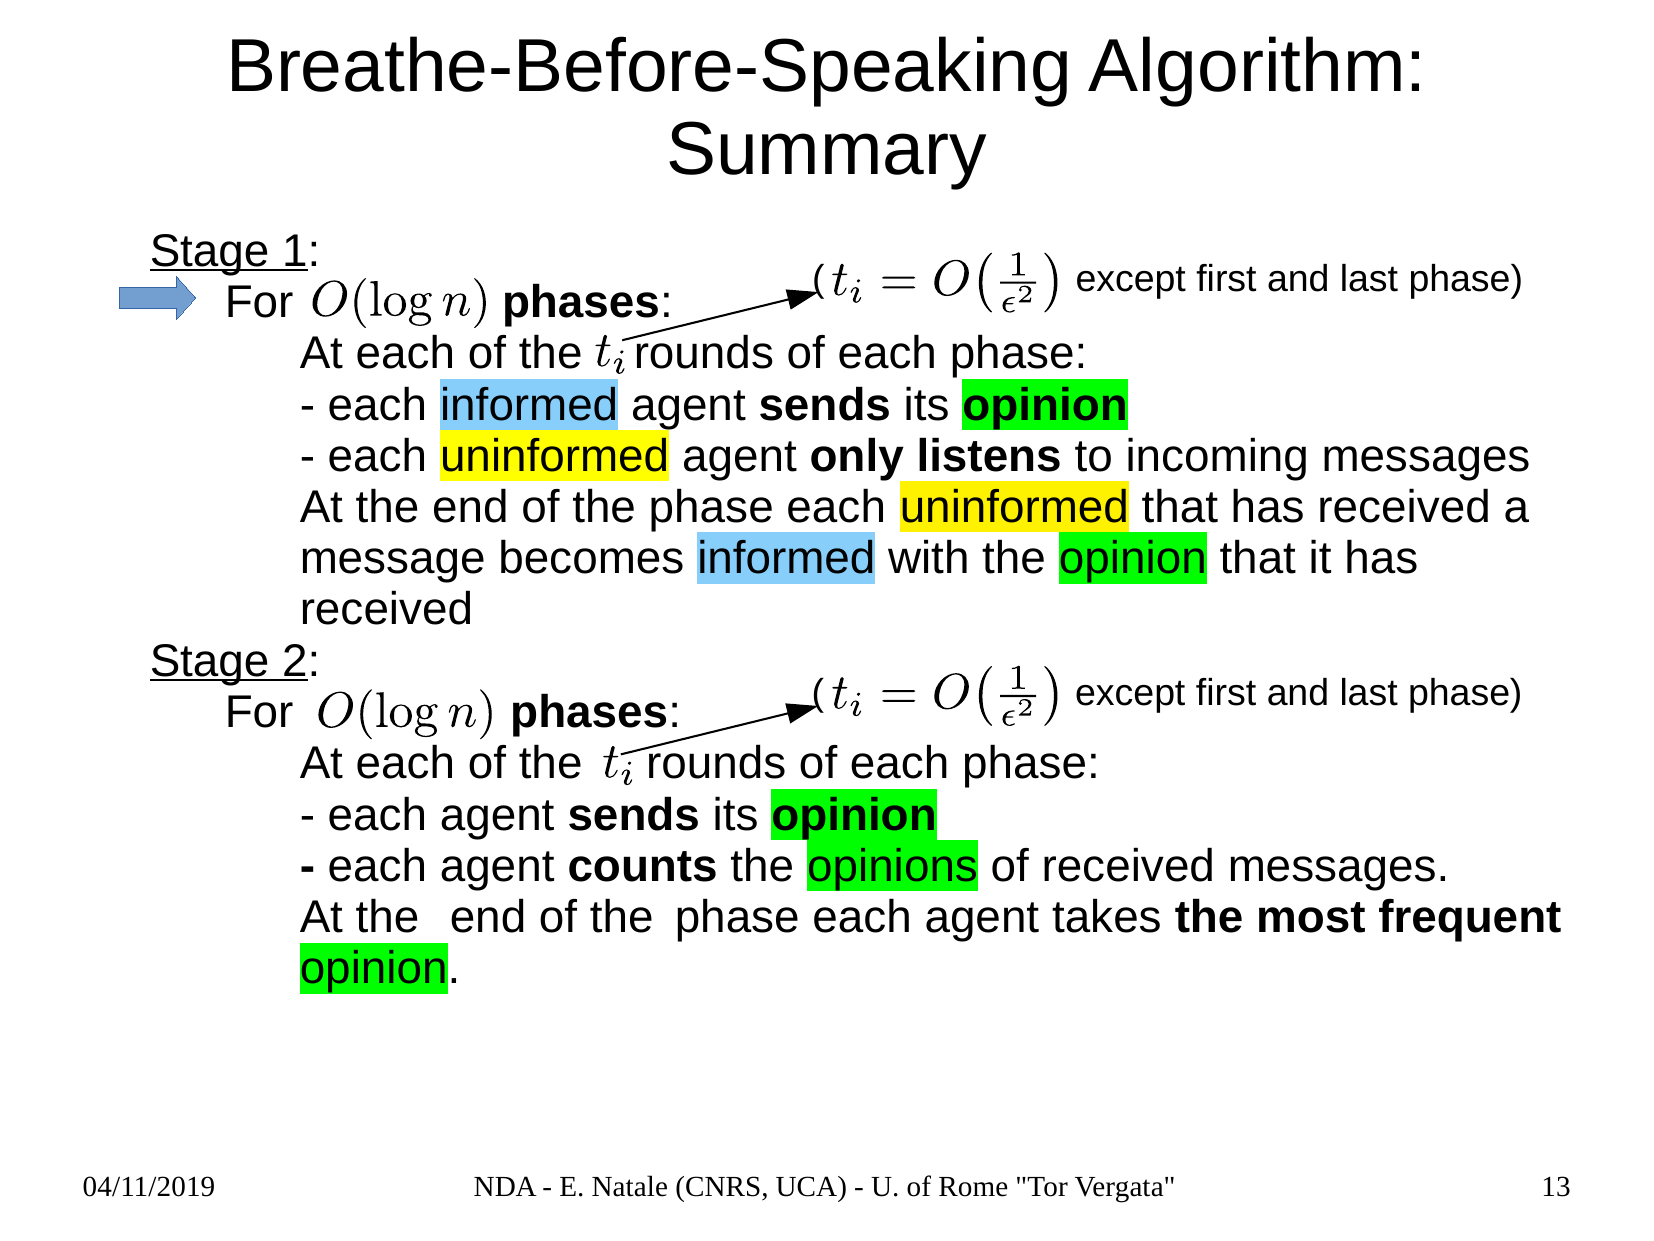

# Breathe-Before-Speaking Algorithm: Summary
Stage 1:
	For		 phases:
		At each of the rounds of each phase:
		- each informed agent sends its opinion
		- each uninformed agent only listens to incoming messages
		At the end of the phase each 	uninformed that has received a 		message becomes informed with the opinion that it has 			received
Stage 2:
	For phases:
		At each of the rounds of each phase:
		- each agent sends its opinion
		- each agent counts the opinions of received messages.
		At the 	end of the 	phase each agent takes the most frequent 		opinion.
( except first and last phase)
( except first and last phase)
04/11/2019
NDA - E. Natale (CNRS, UCA) - U. of Rome "Tor Vergata"
13